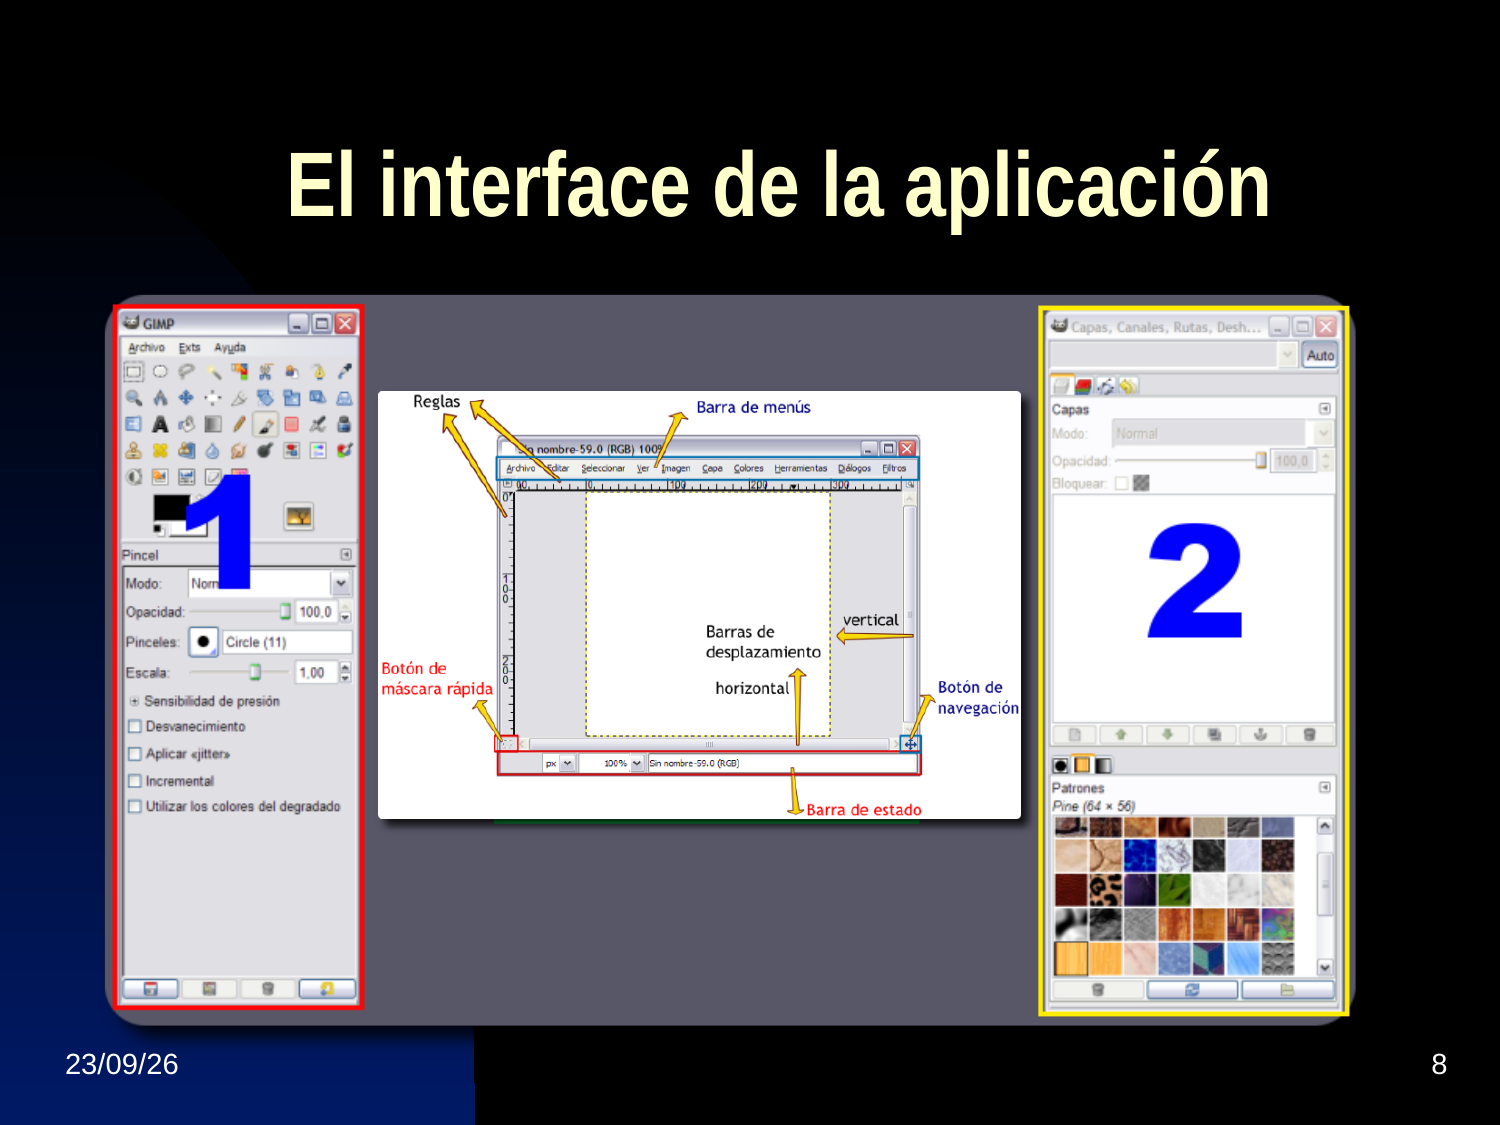

# El interface de la aplicación
8